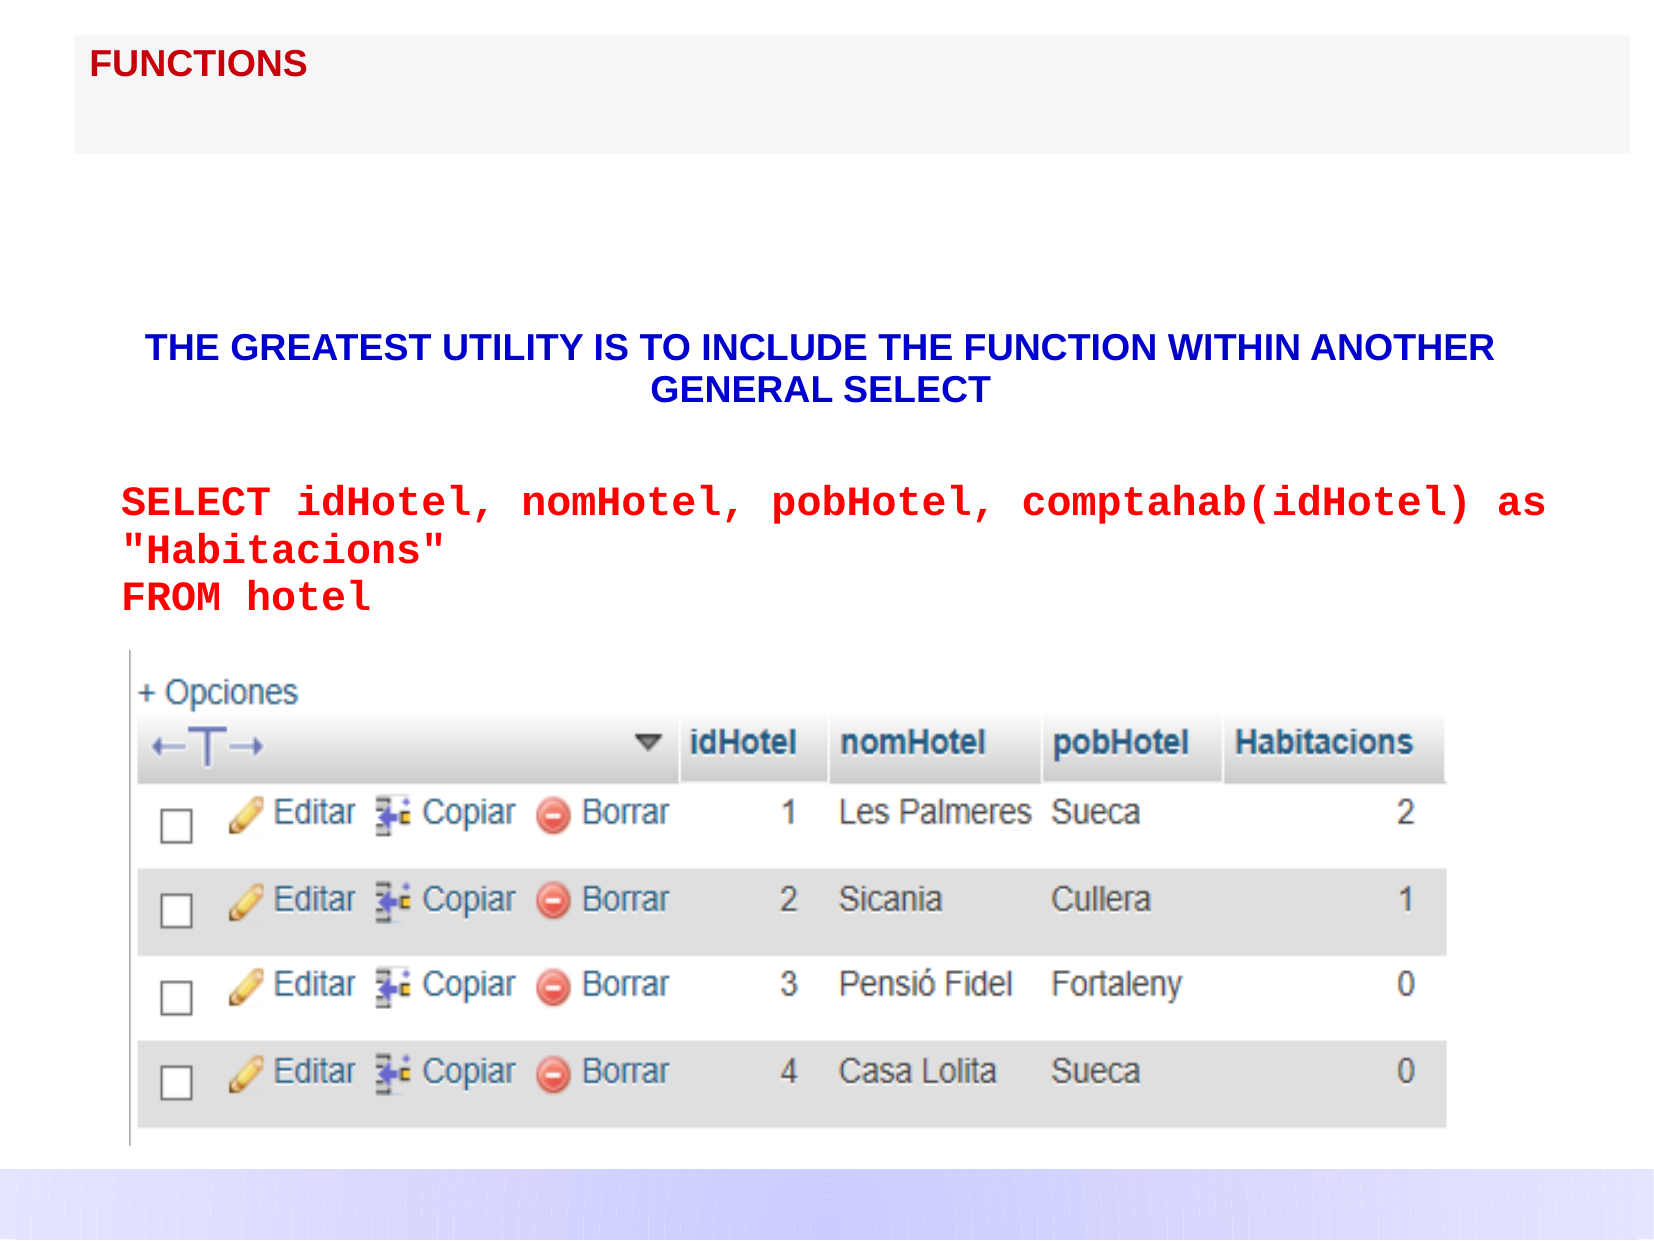

FUNCTIONS
THE GREATEST UTILITY IS TO INCLUDE THE FUNCTION WITHIN ANOTHER GENERAL SELECT
SELECT idHotel, nomHotel, pobHotel, comptahab(idHotel) as "Habitacions"
FROM hotel